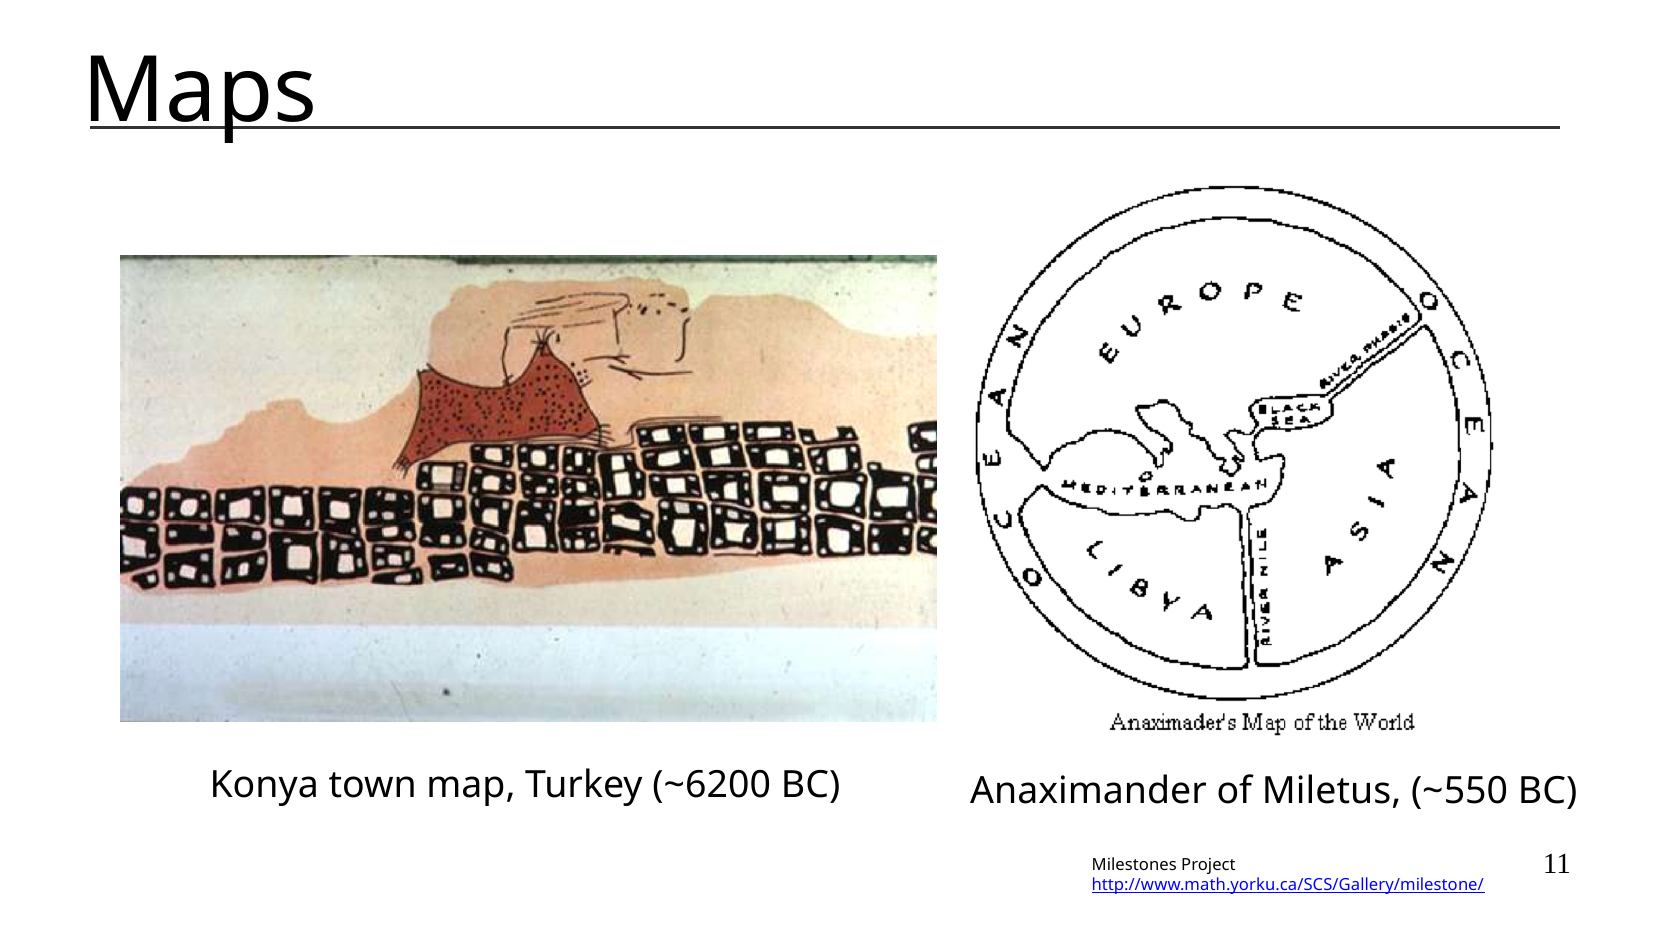

# Maps
Konya town map, Turkey (~6200 BC)
Anaximander of Miletus, (~550 BC)
11
Milestones Project
http://www.math.yorku.ca/SCS/Gallery/milestone/